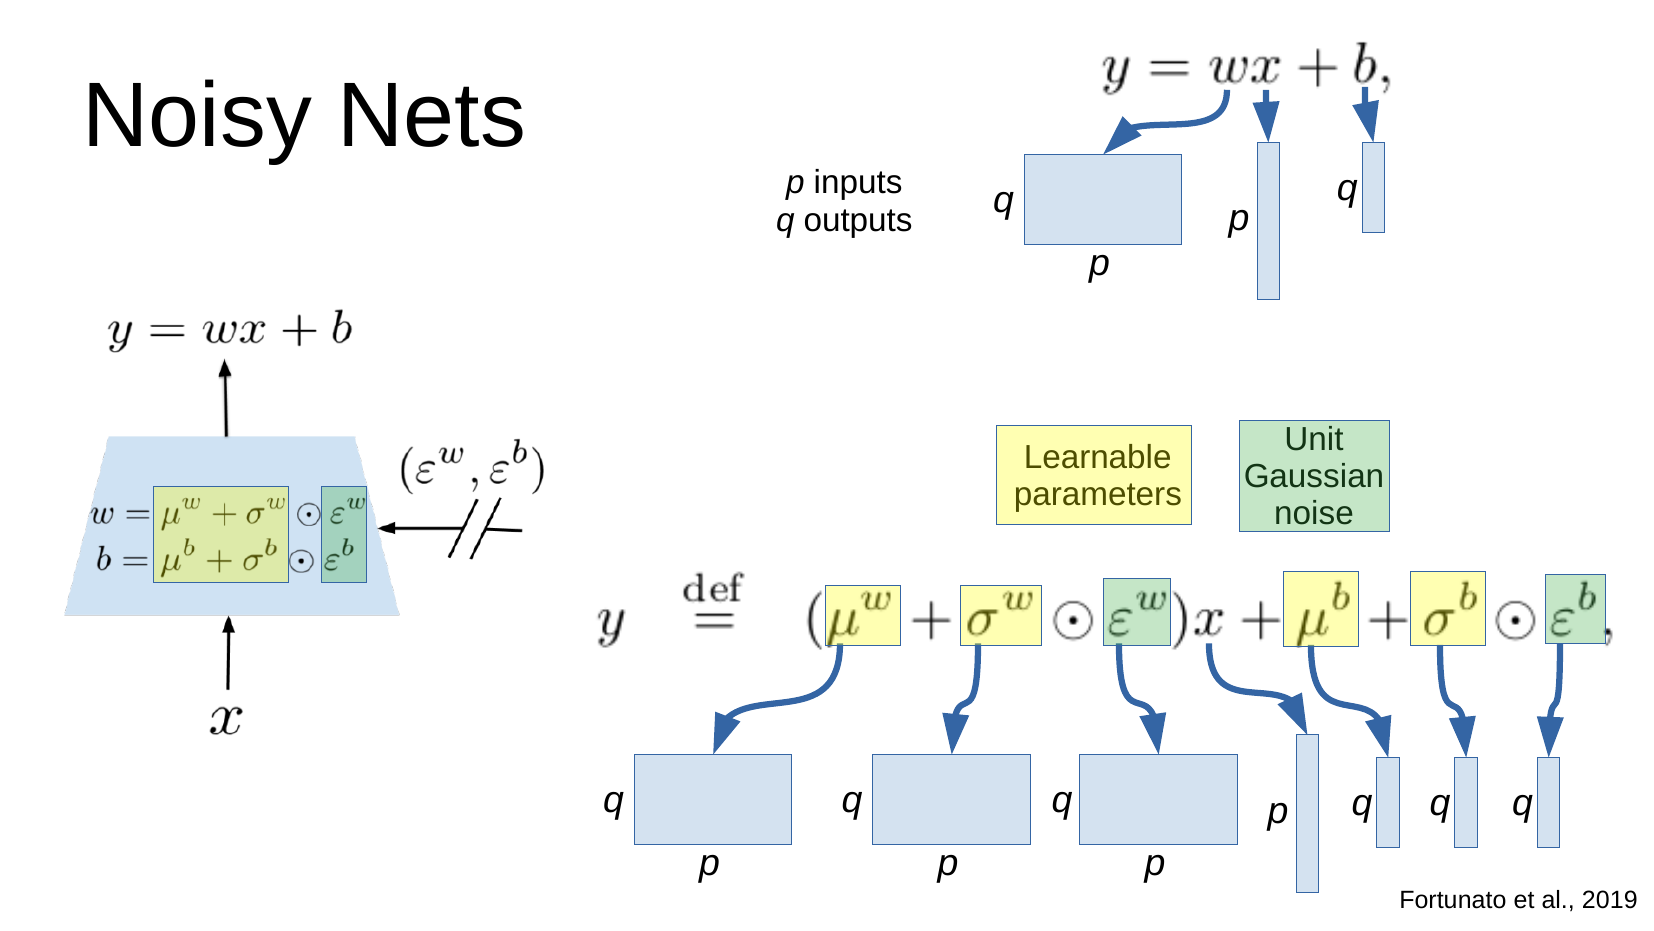

# Noisy Nets
q
p inputs
q outputs
q
p
p
Unit Gaussian noise
Learnable parameters
q
q
q
q
q
q
p
p
p
p
Fortunato et al., 2019